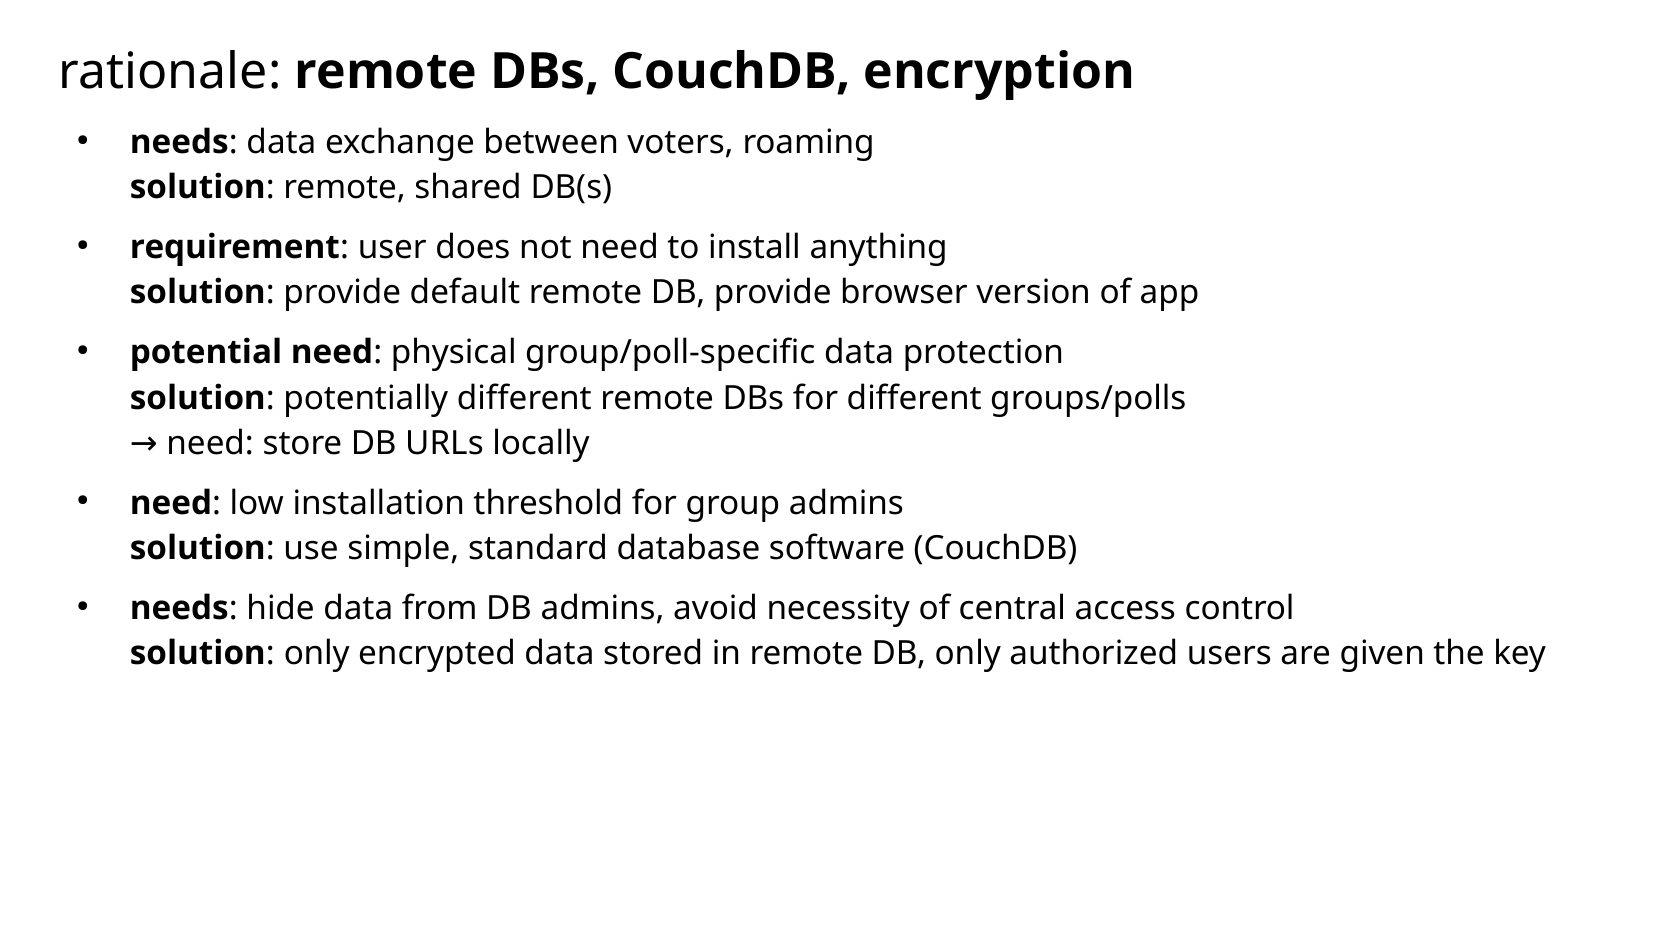

# rationale: remote DBs, CouchDB, encryption
needs: data exchange between voters, roaming
solution: remote, shared DB(s)
requirement: user does not need to install anything
solution: provide default remote DB, provide browser version of app
potential need: physical group/poll-specific data protection
solution: potentially different remote DBs for different groups/polls
→ need: store DB URLs locally
need: low installation threshold for group admins
solution: use simple, standard database software (CouchDB)
needs: hide data from DB admins, avoid necessity of central access control
solution: only encrypted data stored in remote DB, only authorized users are given the key